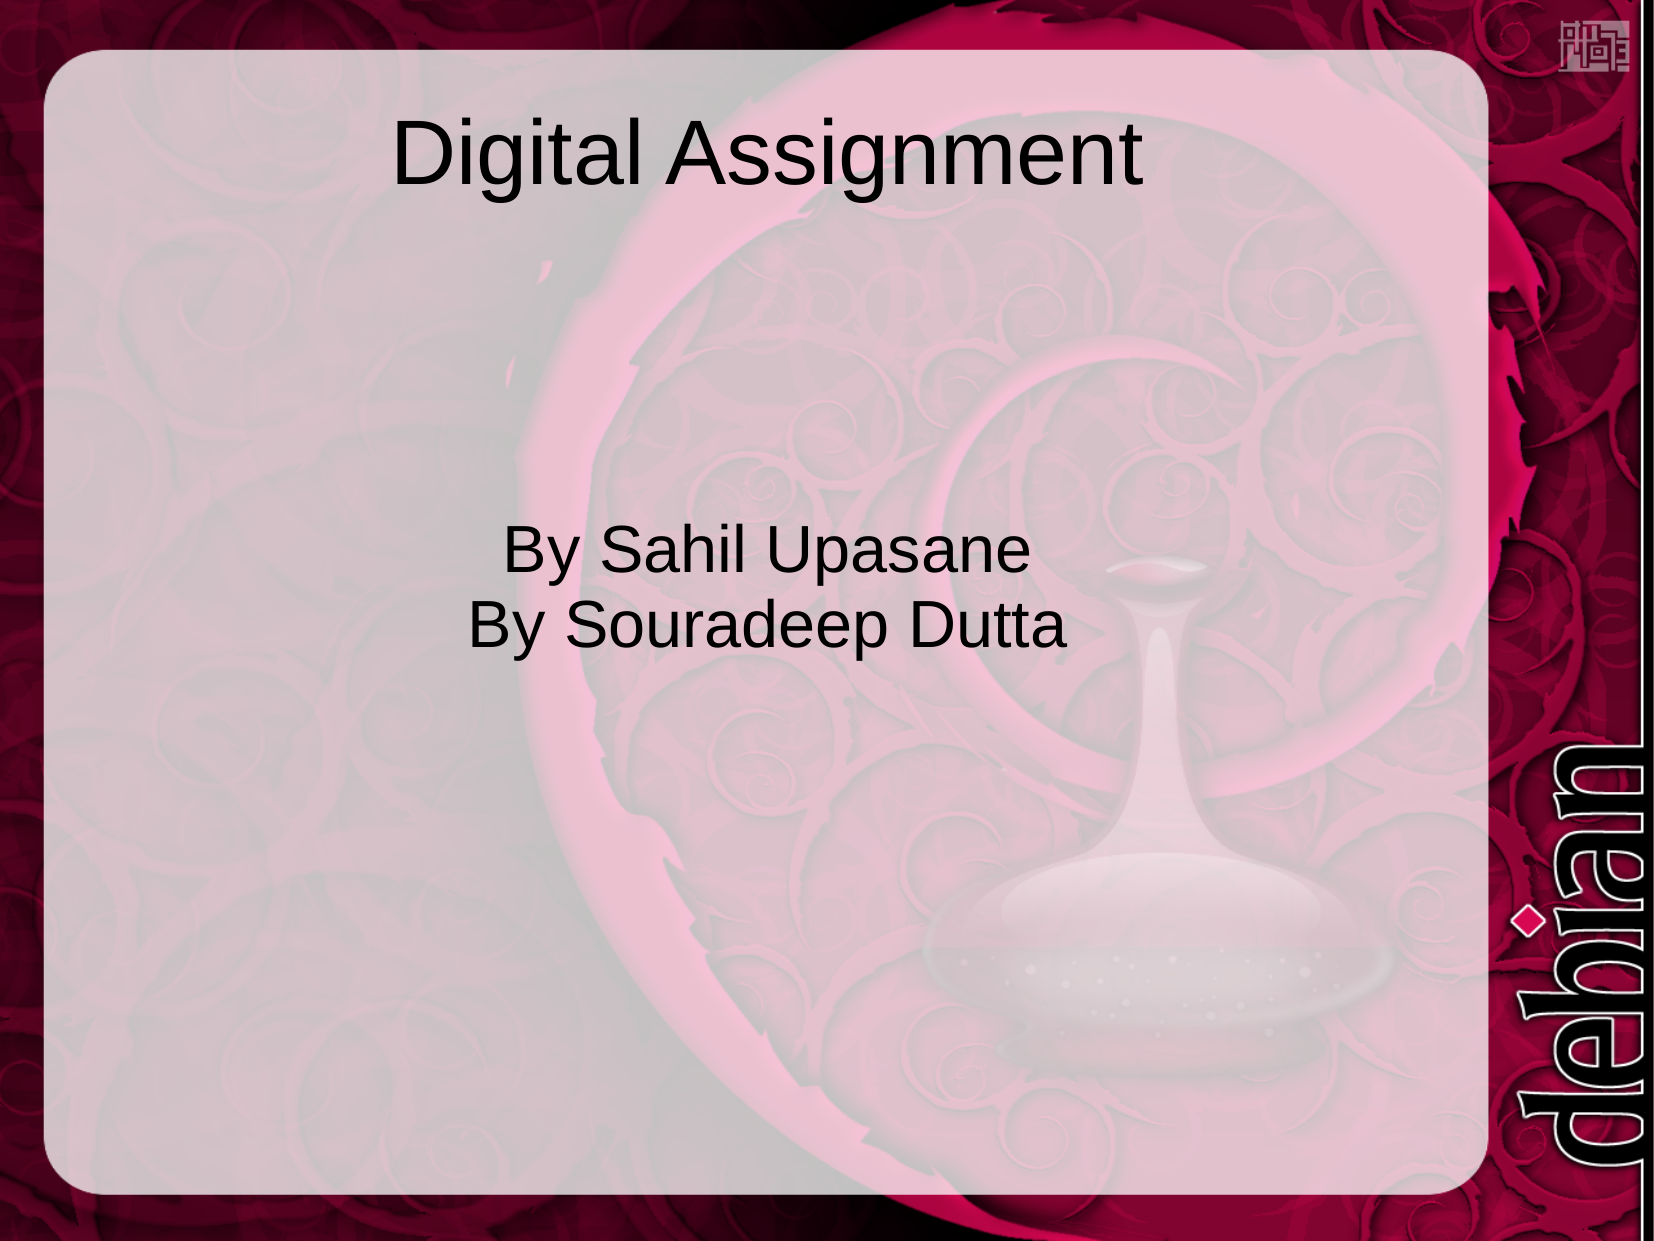

# Digital Assignment
By Sahil Upasane
By Souradeep Dutta